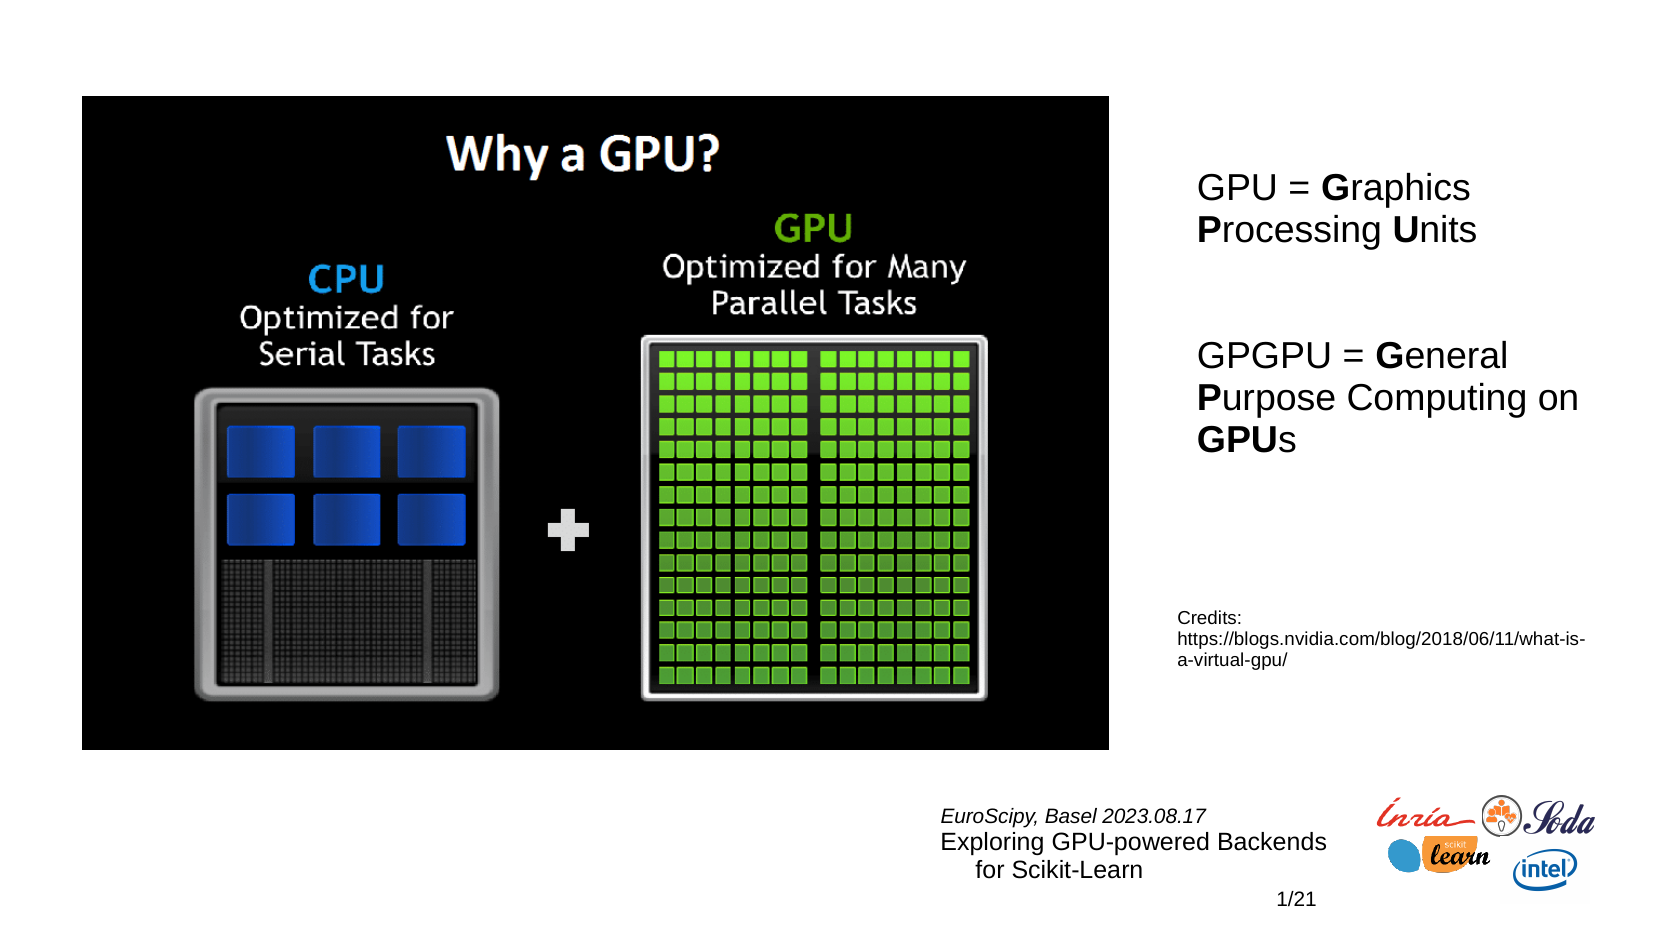

GPU = Graphics Processing Units
GPGPU = General Purpose Computing on GPUs
Credits: https://blogs.nvidia.com/blog/2018/06/11/what-is-a-virtual-gpu/
 EuroScipy, Basel 2023.08.17
 Exploring GPU-powered Backends
 for Scikit-Learn
 1/21